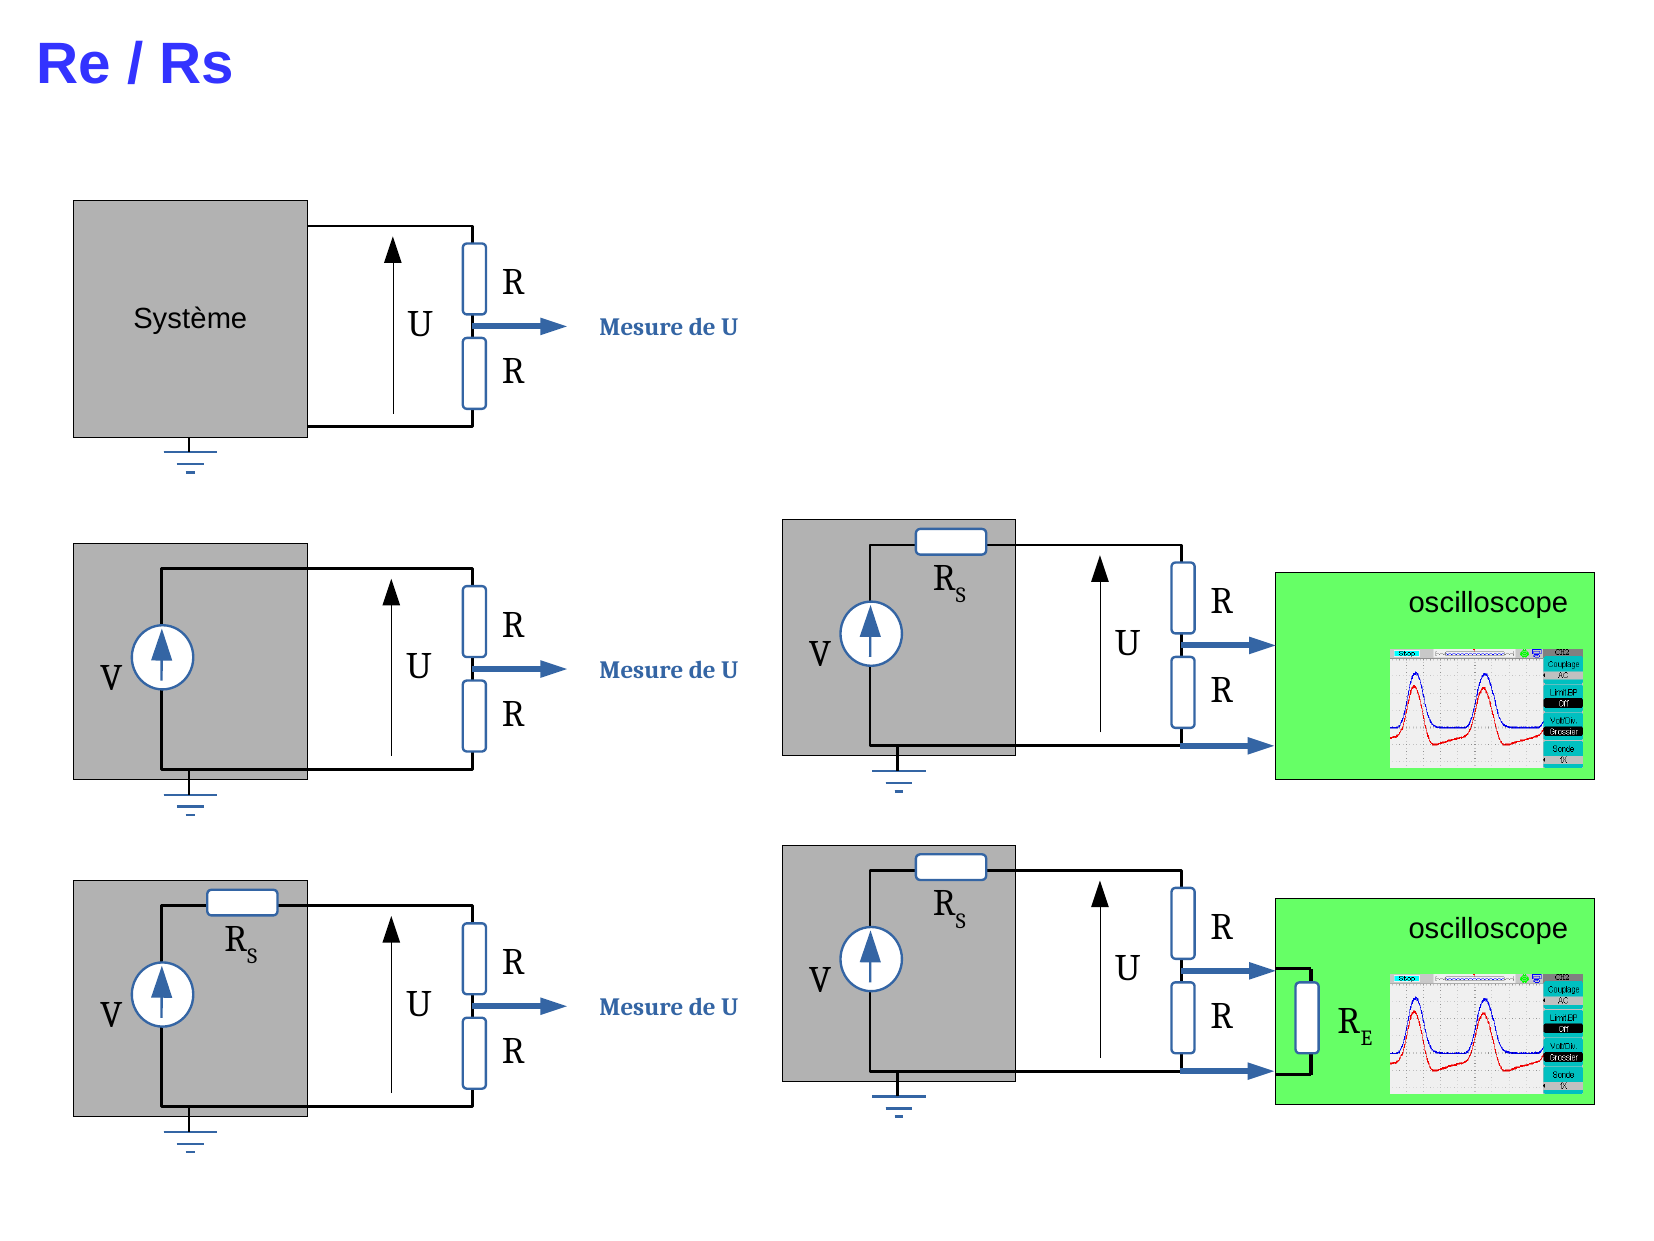

Re / Rs
Système
R
U
Mesure de U
VLED
R
RS
R
oscilloscope
R
U
V
U
Mesure de U
V
R
R
RS
R
oscilloscope
RS
R
U
V
U
Mesure de U
V
R
RE
R